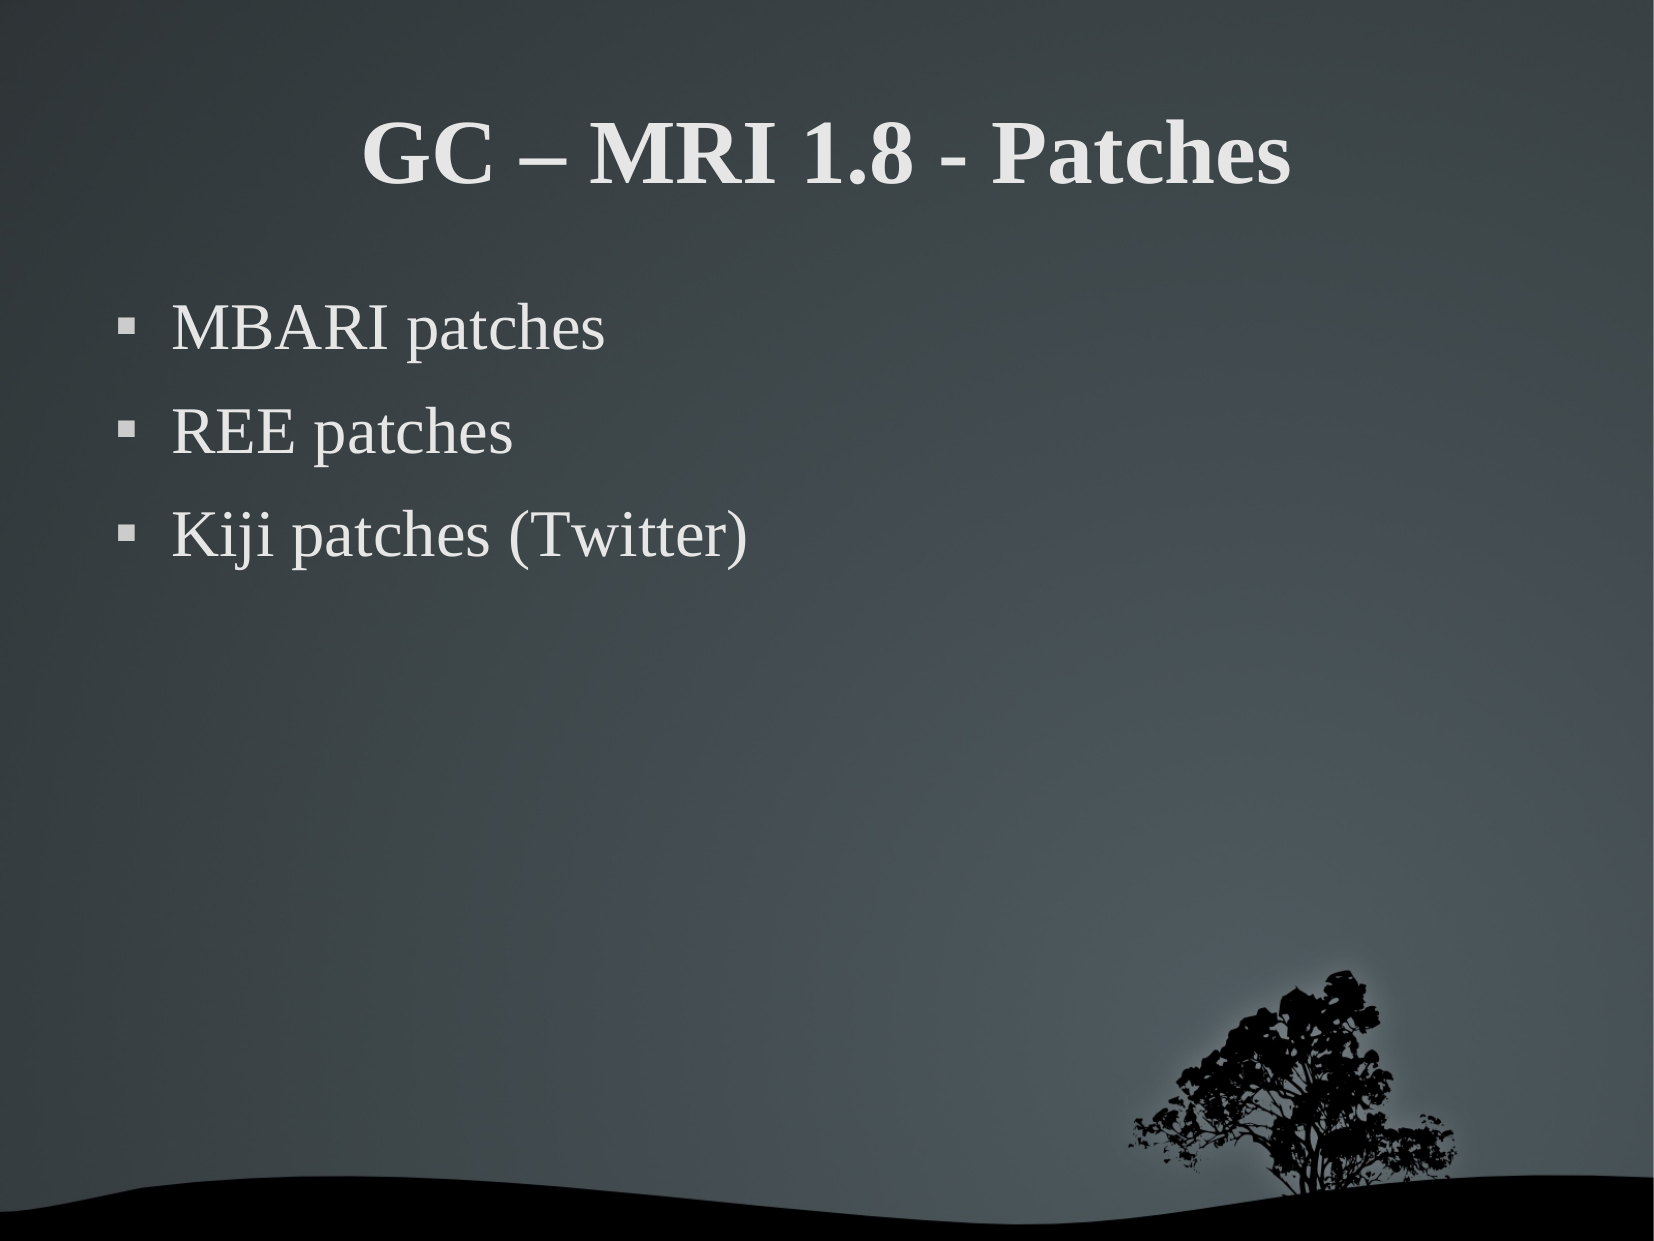

# GC – MRI 1.8 - Patches
MBARI patches
REE patches
Kiji patches (Twitter)